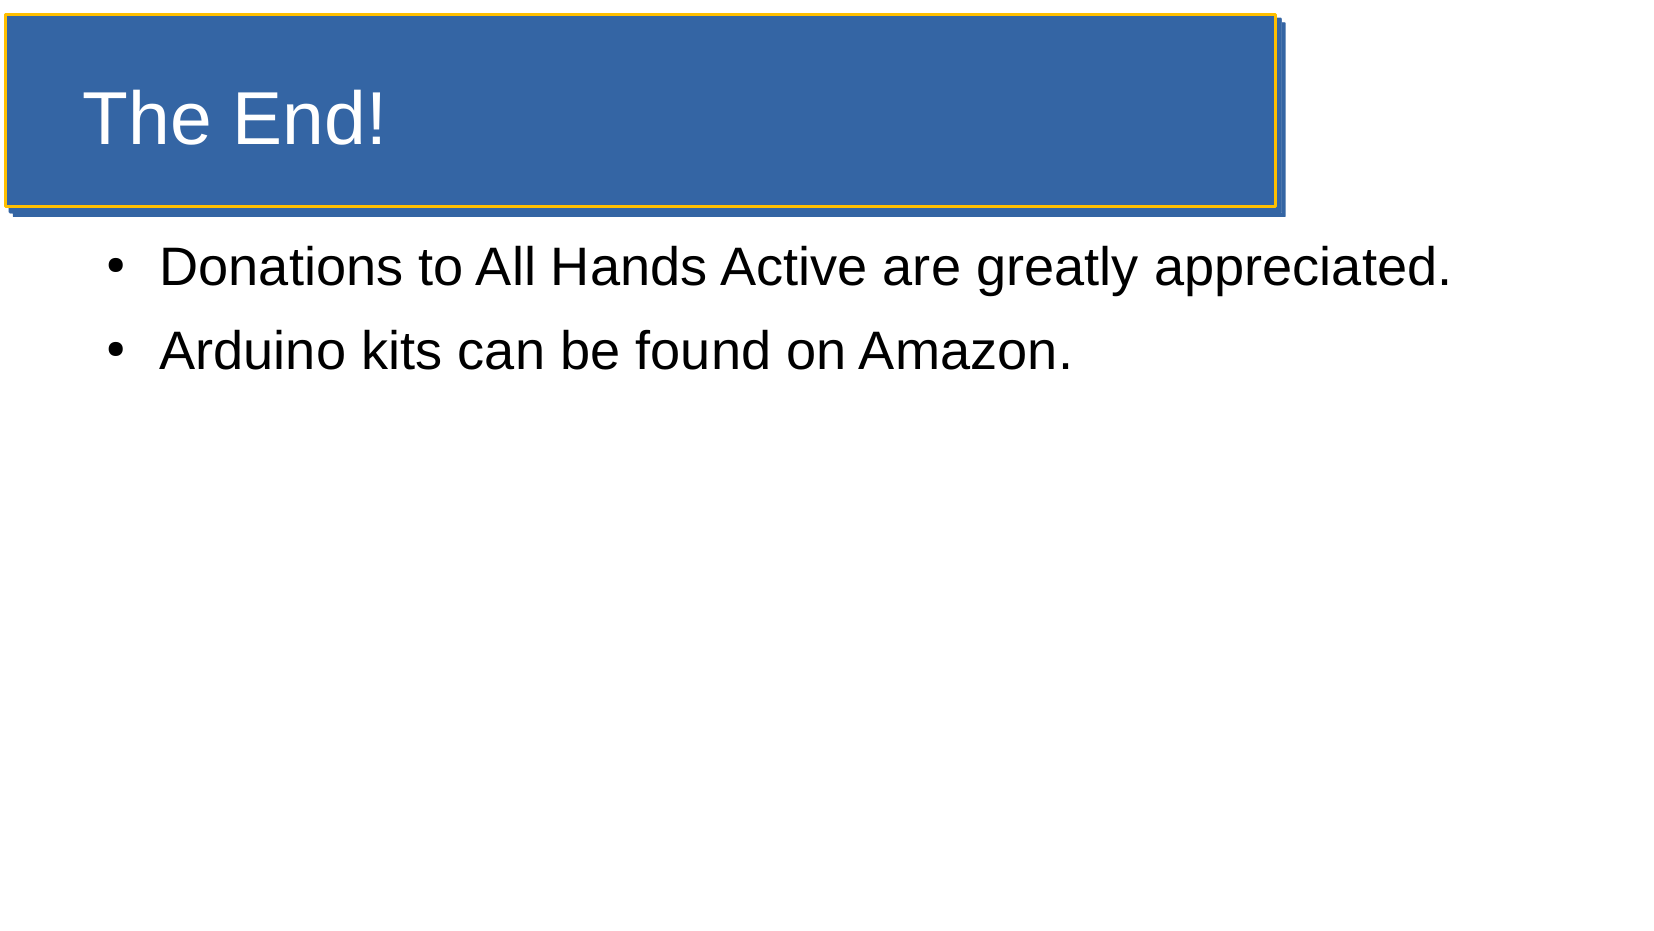

# The End!
Donations to All Hands Active are greatly appreciated.
Arduino kits can be found on Amazon.